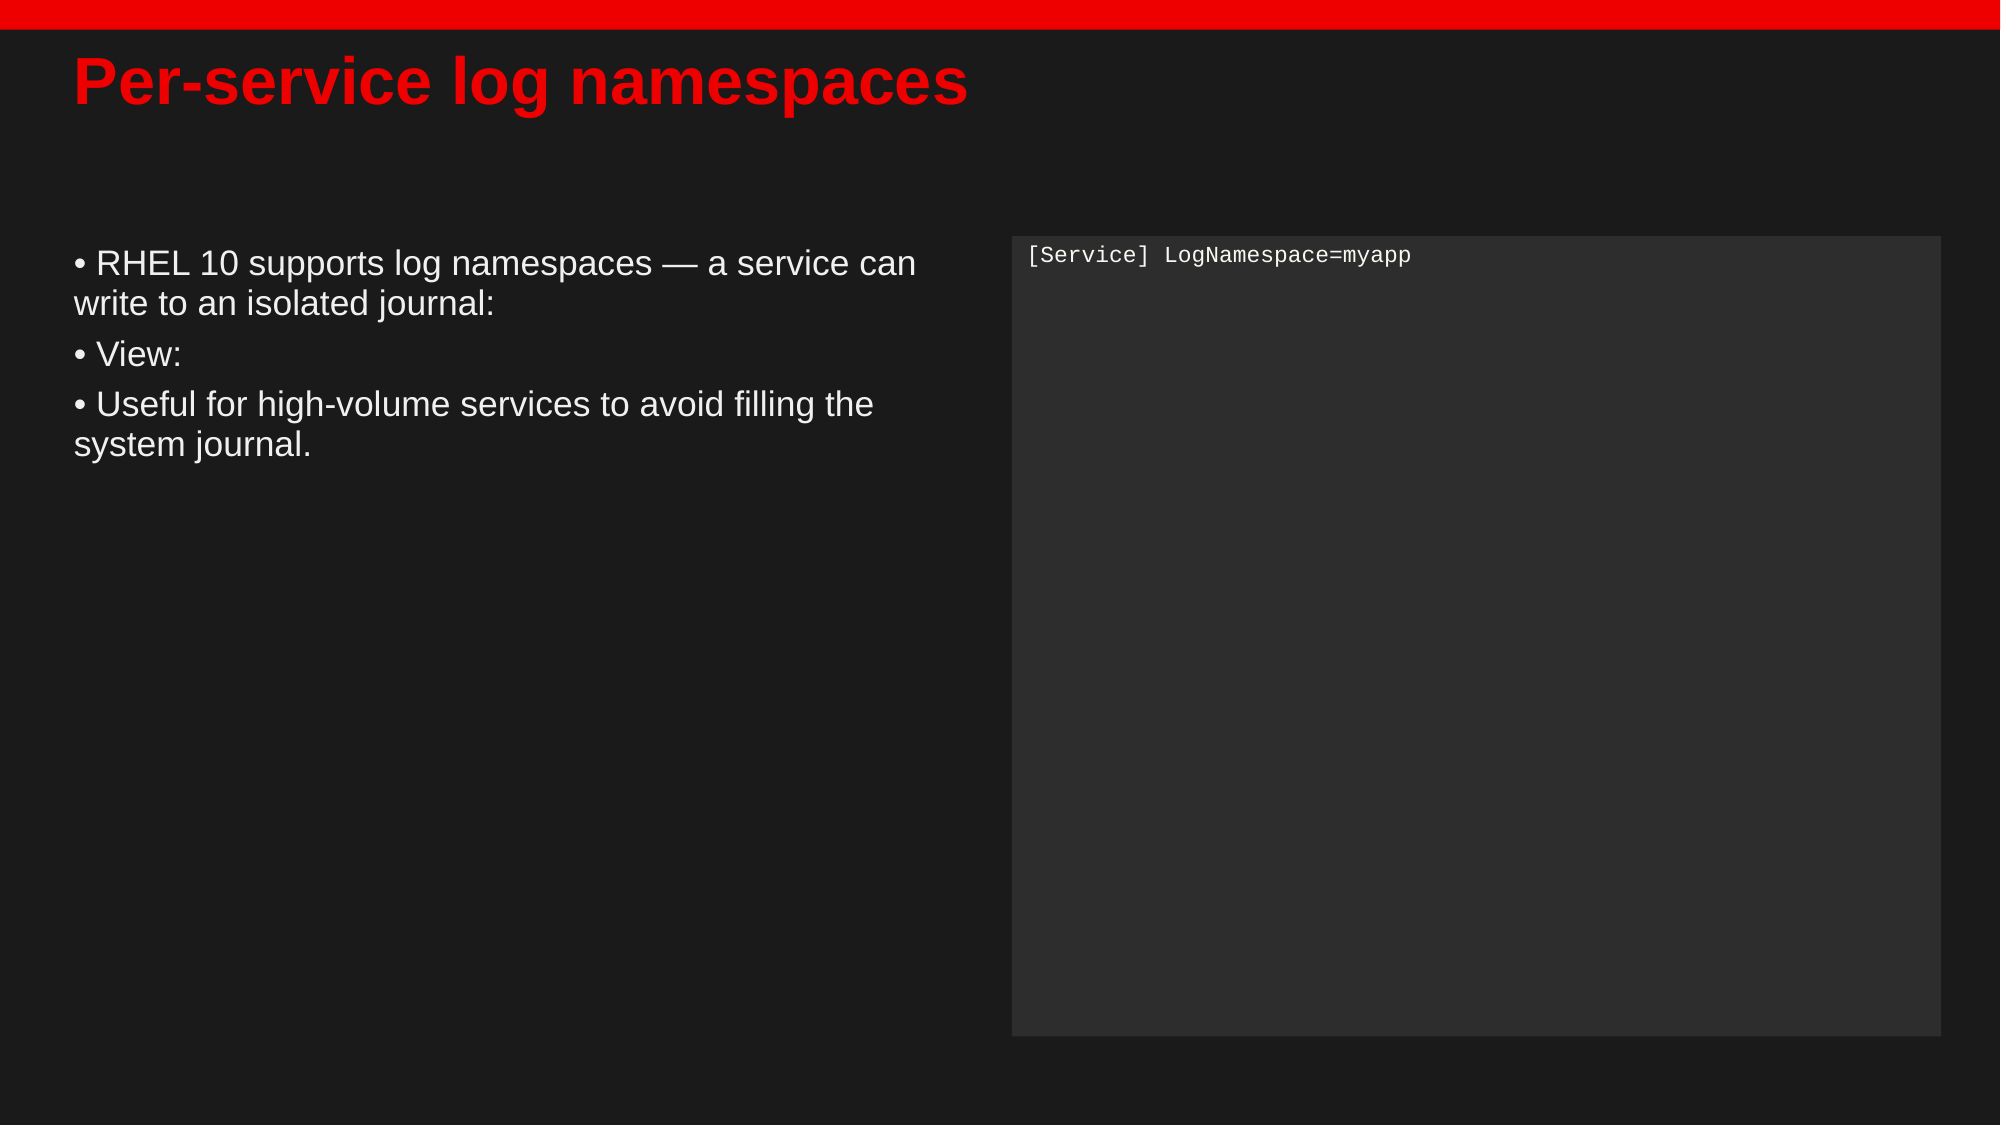

Per-service log namespaces
• RHEL 10 supports log namespaces — a service can write to an isolated journal:
• View:
• Useful for high-volume services to avoid filling the system journal.
[Service] LogNamespace=myapp